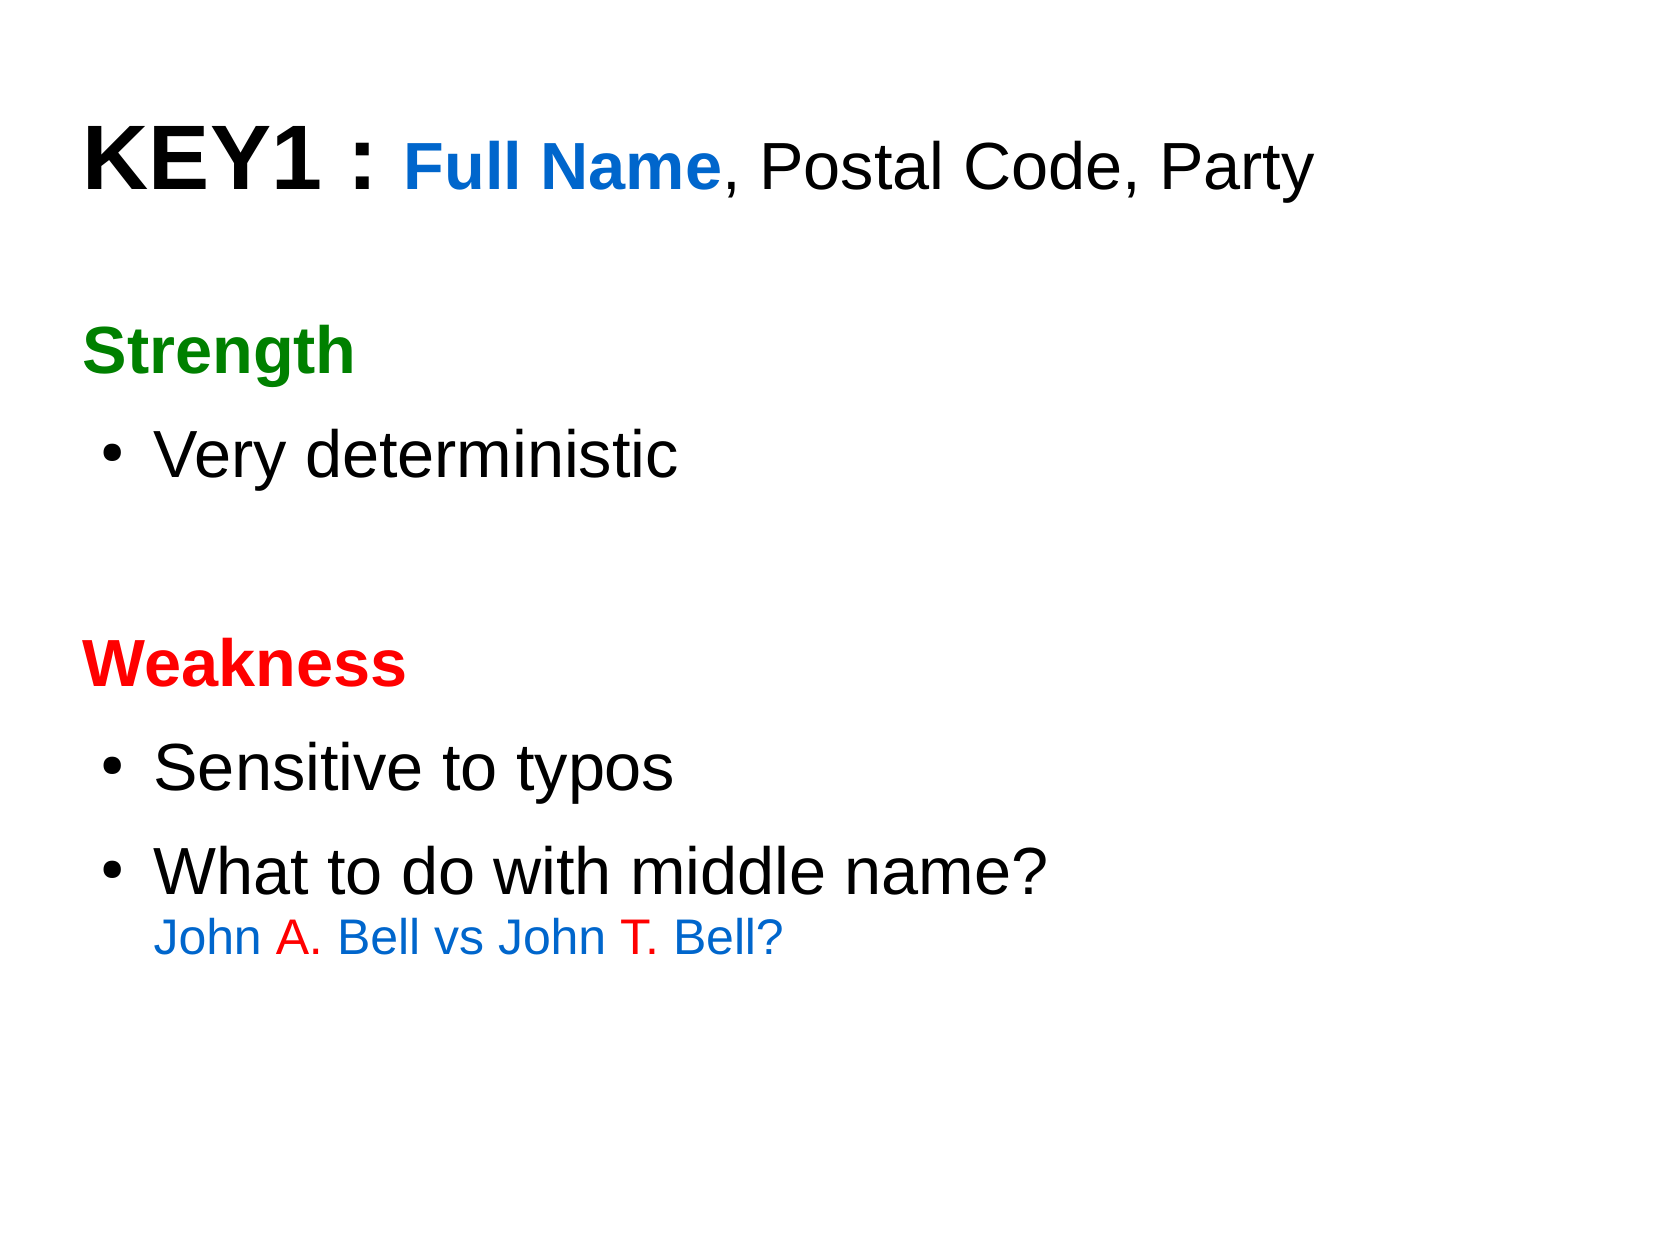

# KEY1 : Full Name, Postal Code, Party
Strength
Very deterministic
Weakness
Sensitive to typos
What to do with middle name?
John A. Bell vs John T. Bell?